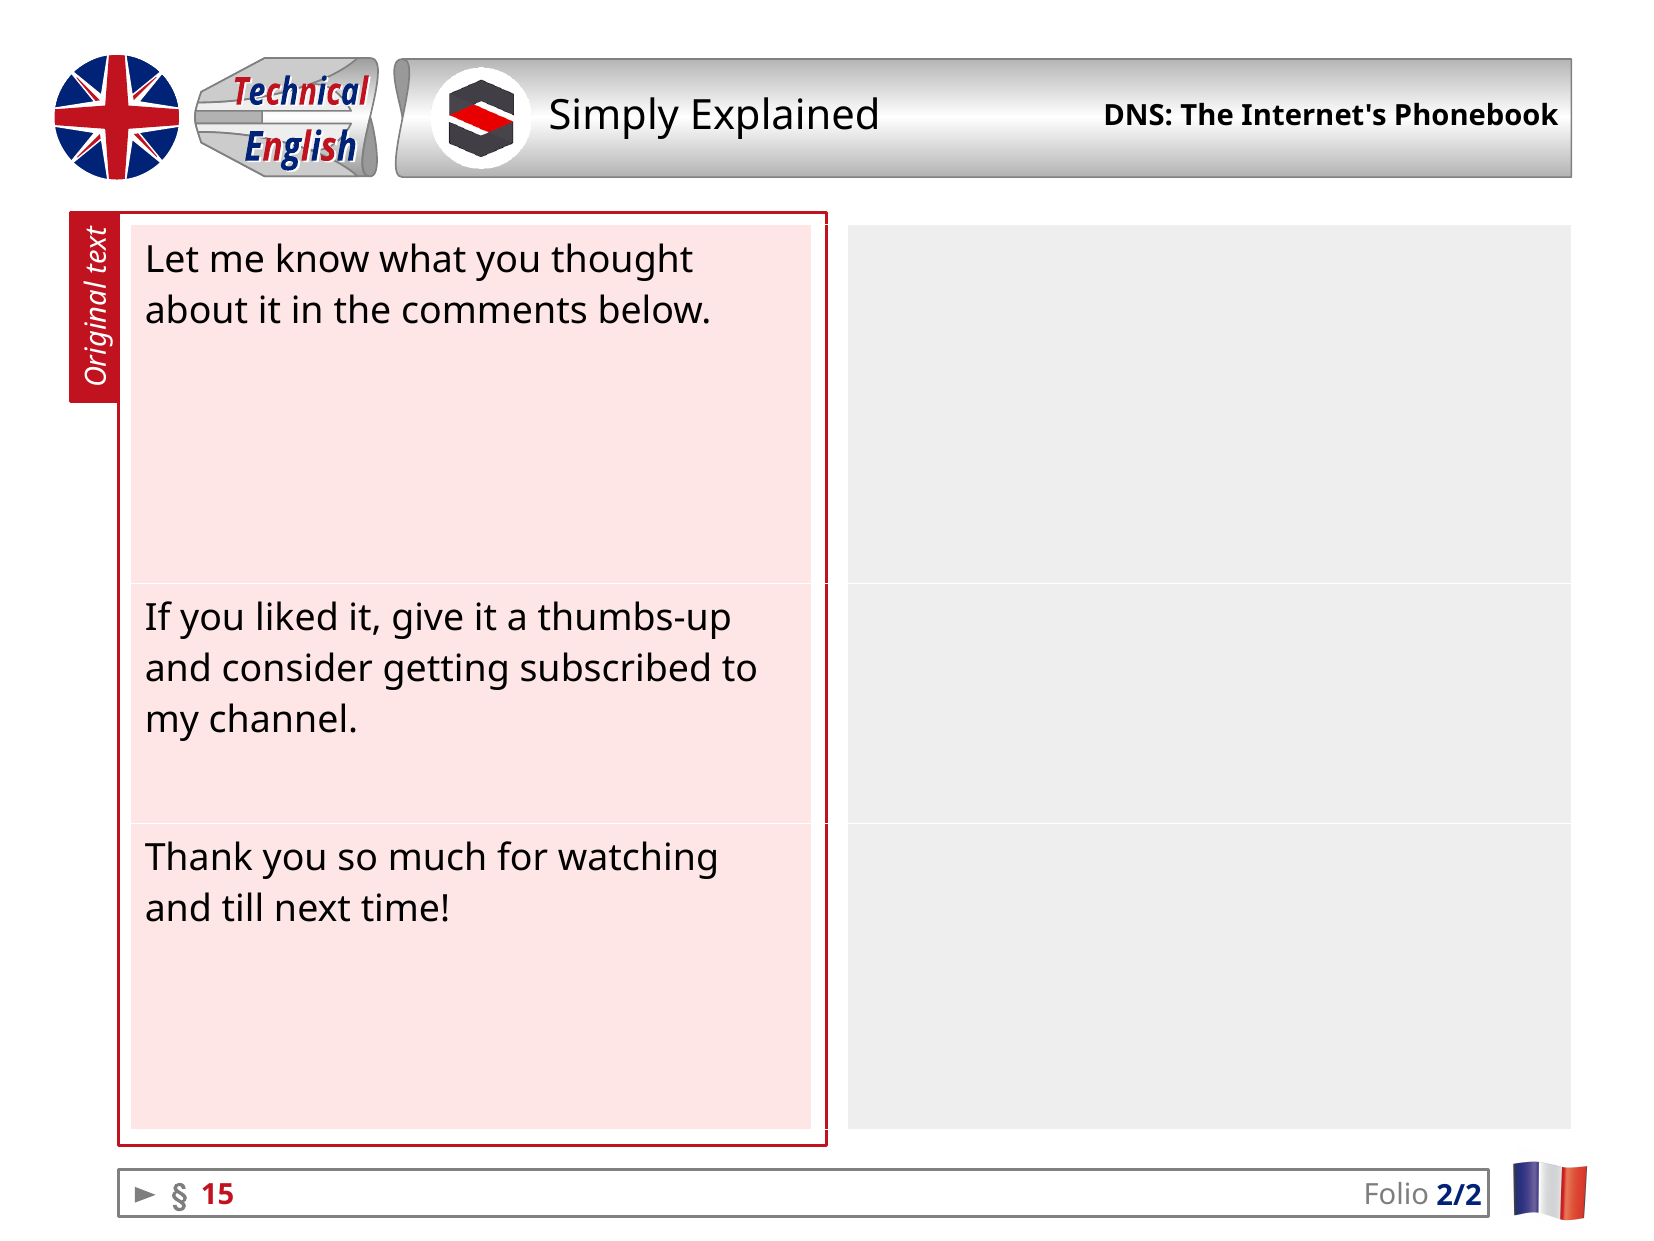

#
| Let me know what you thought about it in the comments below. | | |
| --- | --- | --- |
| If you liked it, give it a thumbs-up and consider getting subscribed to my channel. | | |
| Thank you so much for watching and till next time! | | |
15
2/2